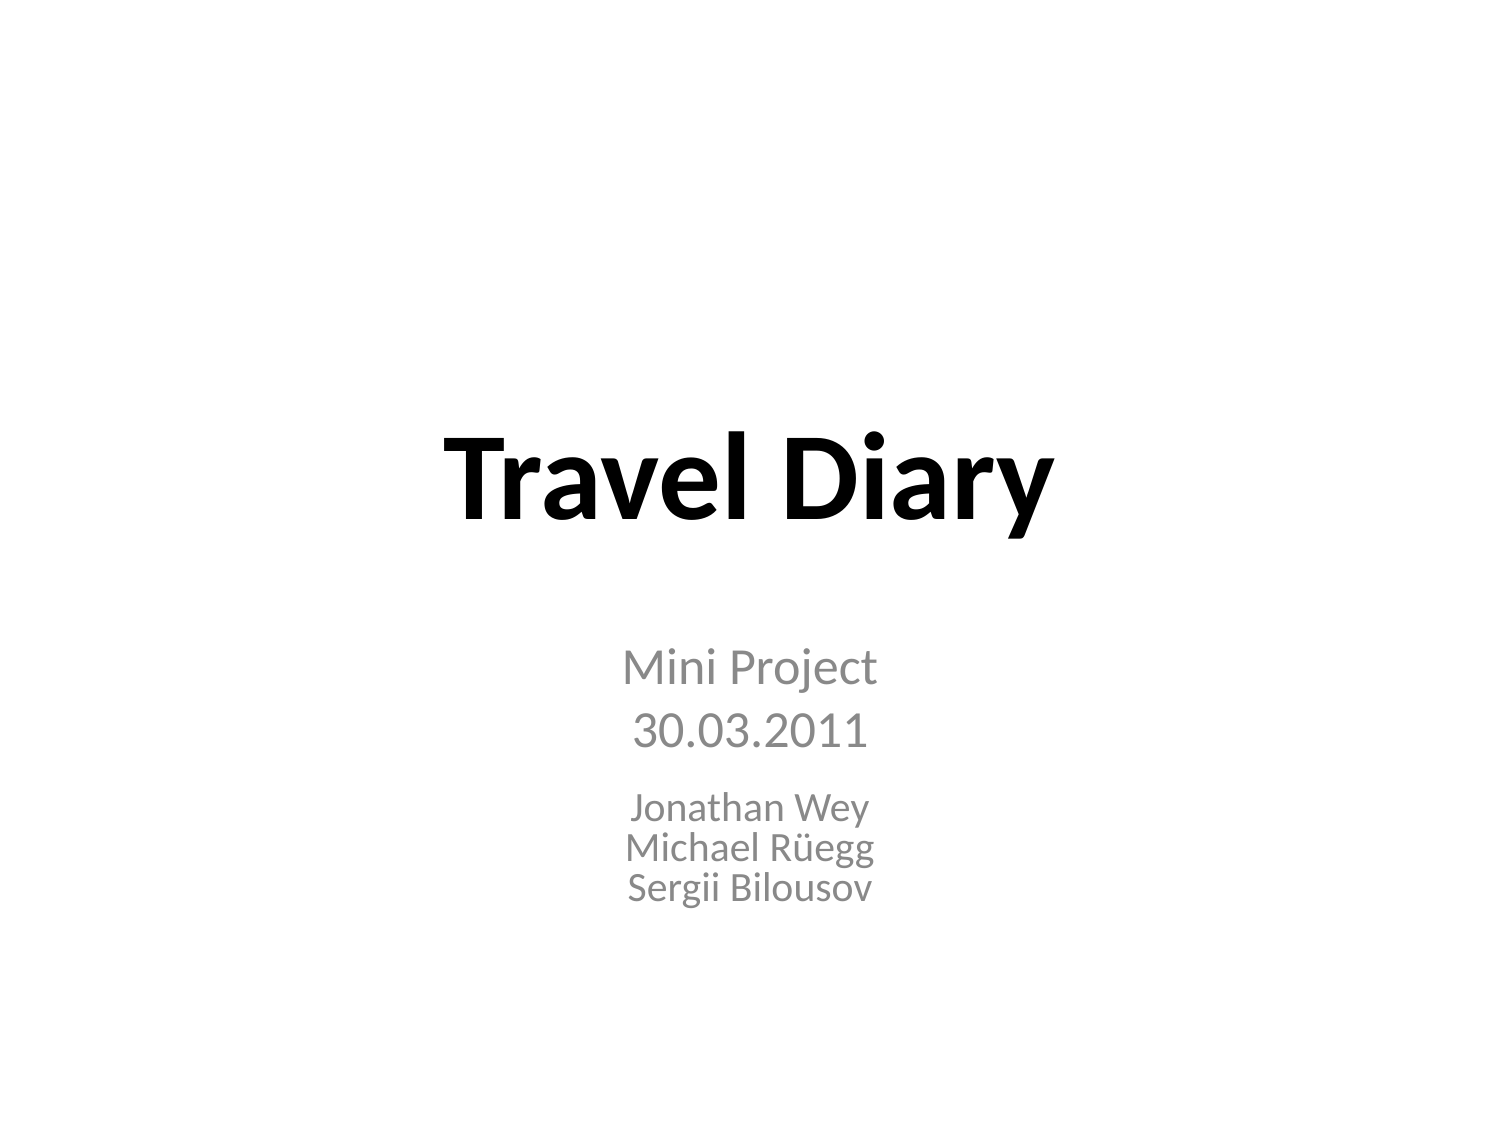

# Travel Diary
Mini Project
30.03.2011
Jonathan Wey
Michael Rüegg
Sergii Bilousov